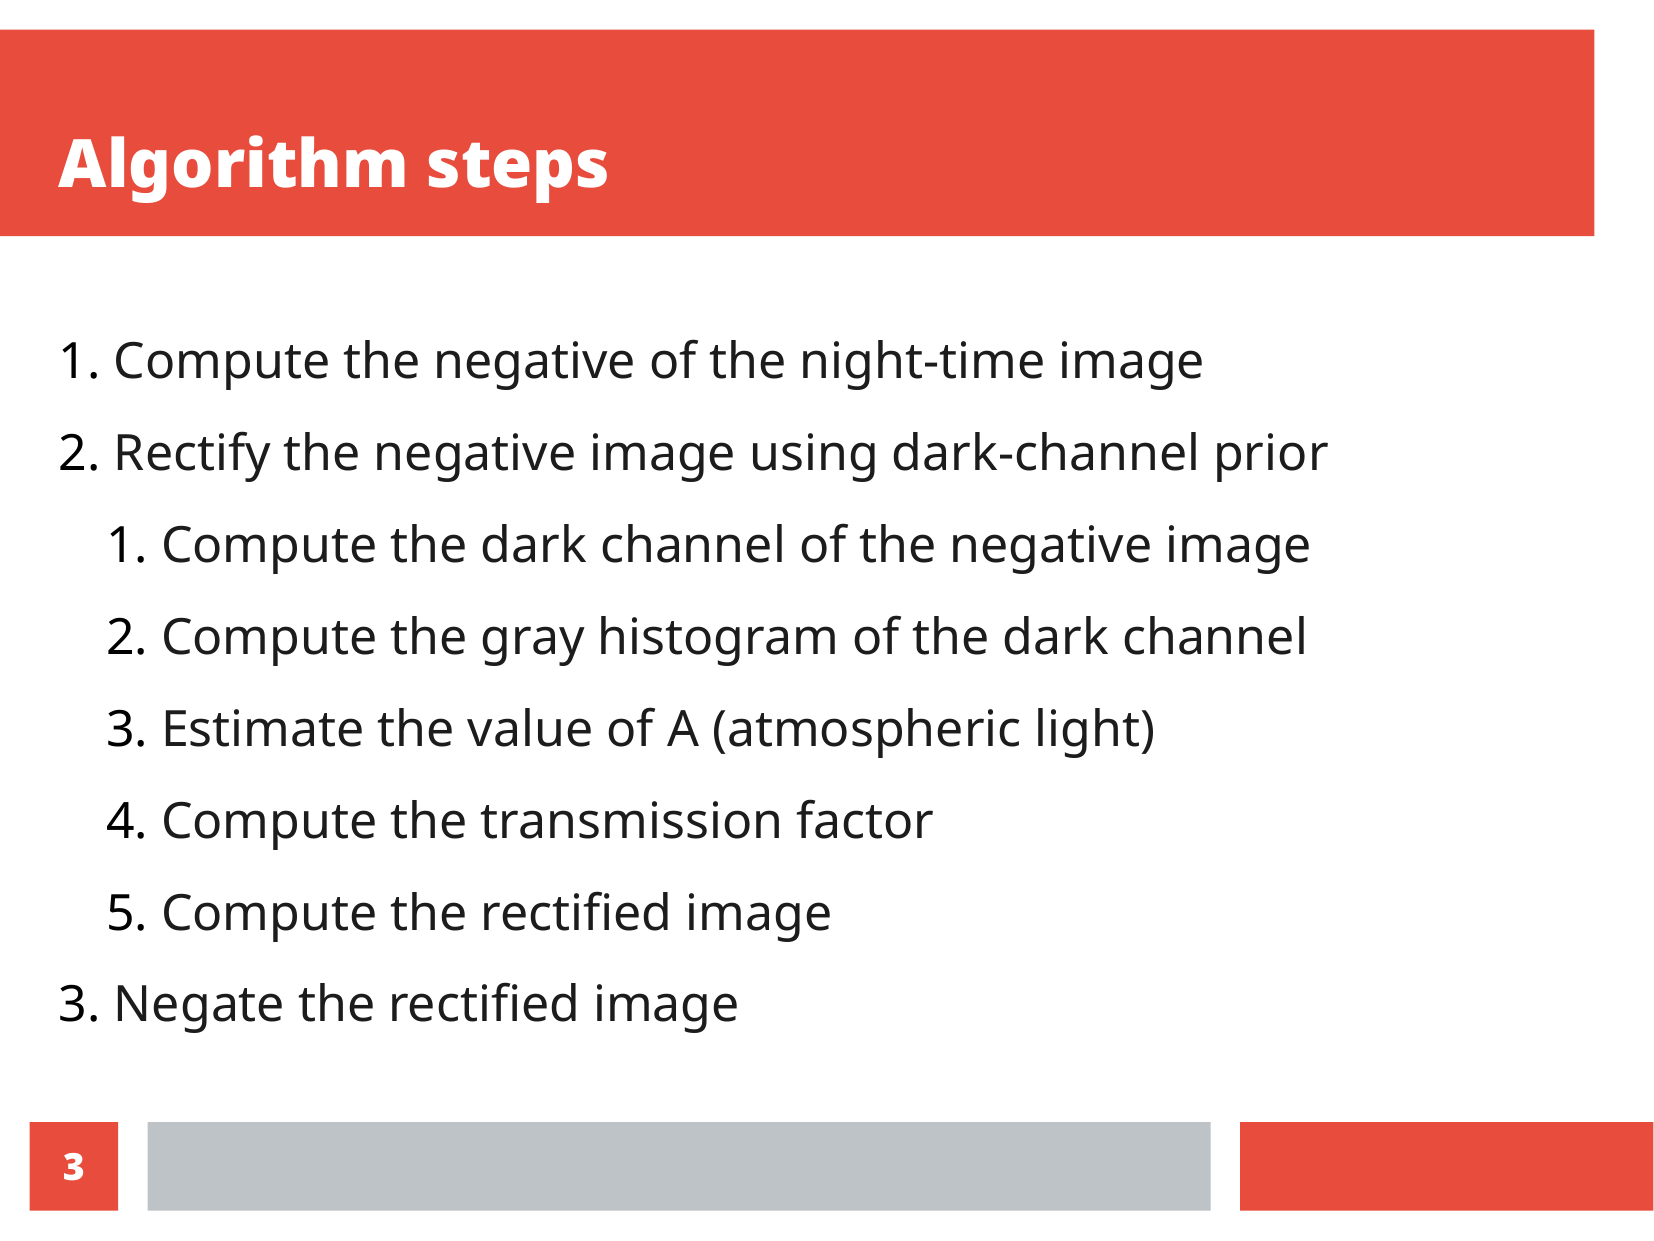

# Algorithm steps
 Compute the negative of the night-time image
 Rectify the negative image using dark-channel prior
 Compute the dark channel of the negative image
 Compute the gray histogram of the dark channel
 Estimate the value of A (atmospheric light)
 Compute the transmission factor
 Compute the rectified image
 Negate the rectified image
3